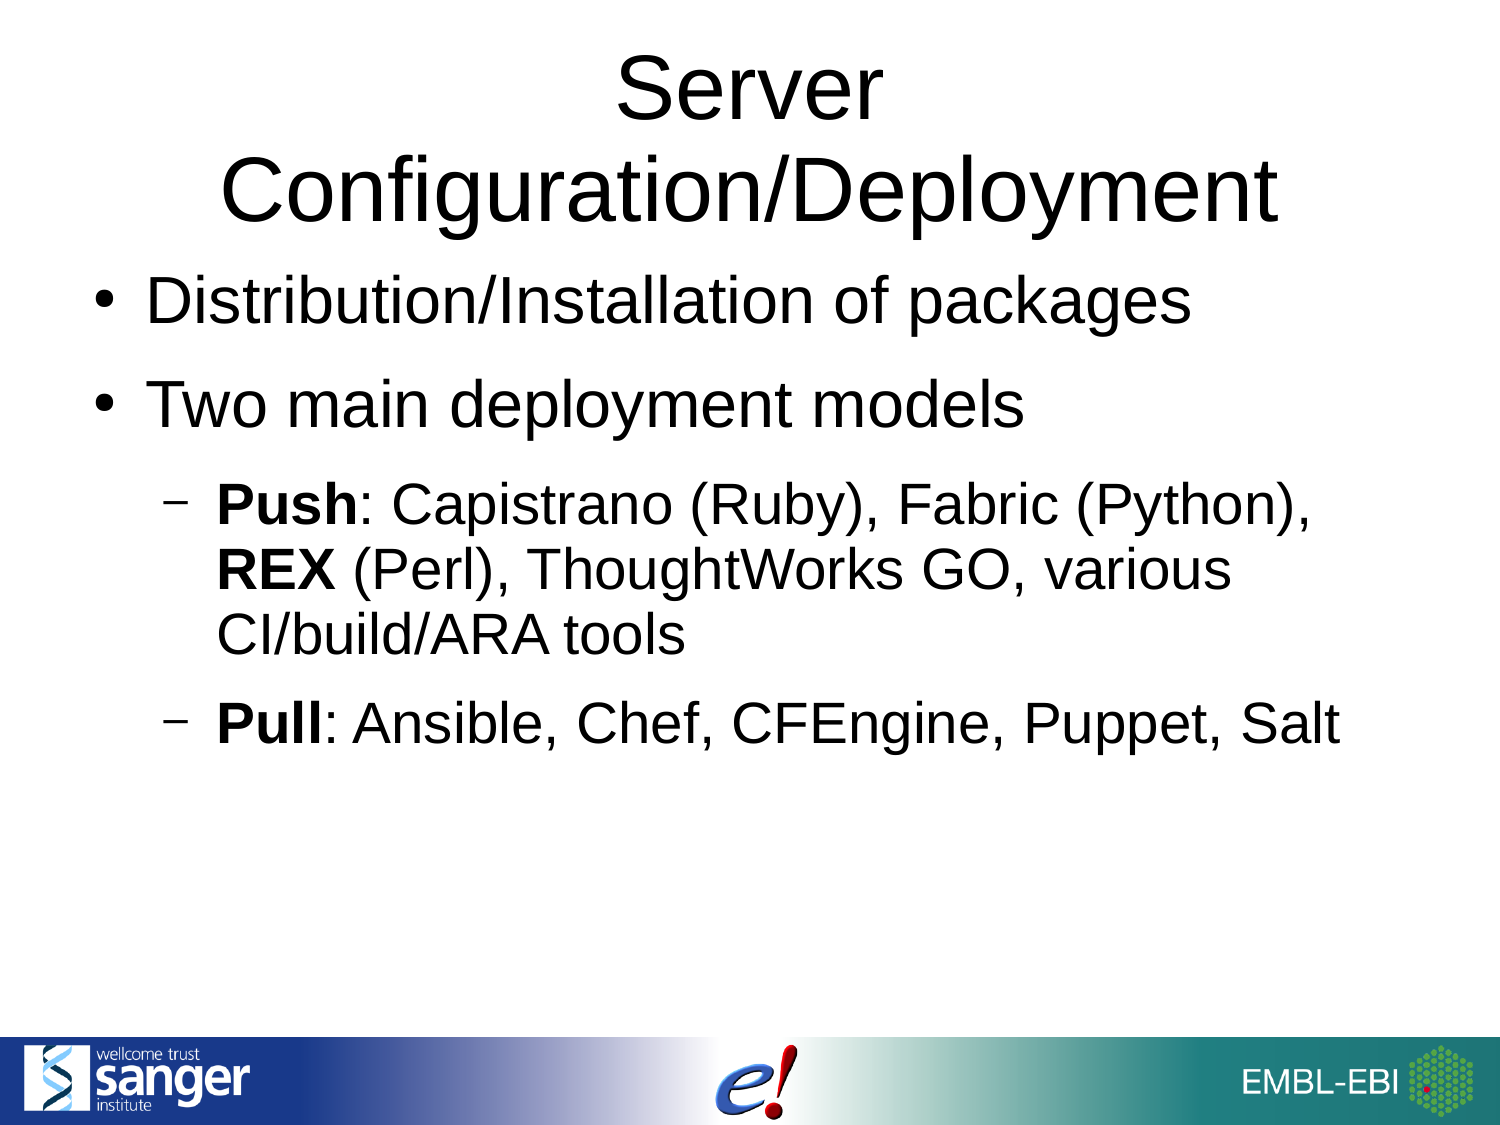

# Server Configuration/Deployment
Distribution/Installation of packages
Two main deployment models
Push: Capistrano (Ruby), Fabric (Python), REX (Perl), ThoughtWorks GO, various CI/build/ARA tools
Pull: Ansible, Chef, CFEngine, Puppet, Salt